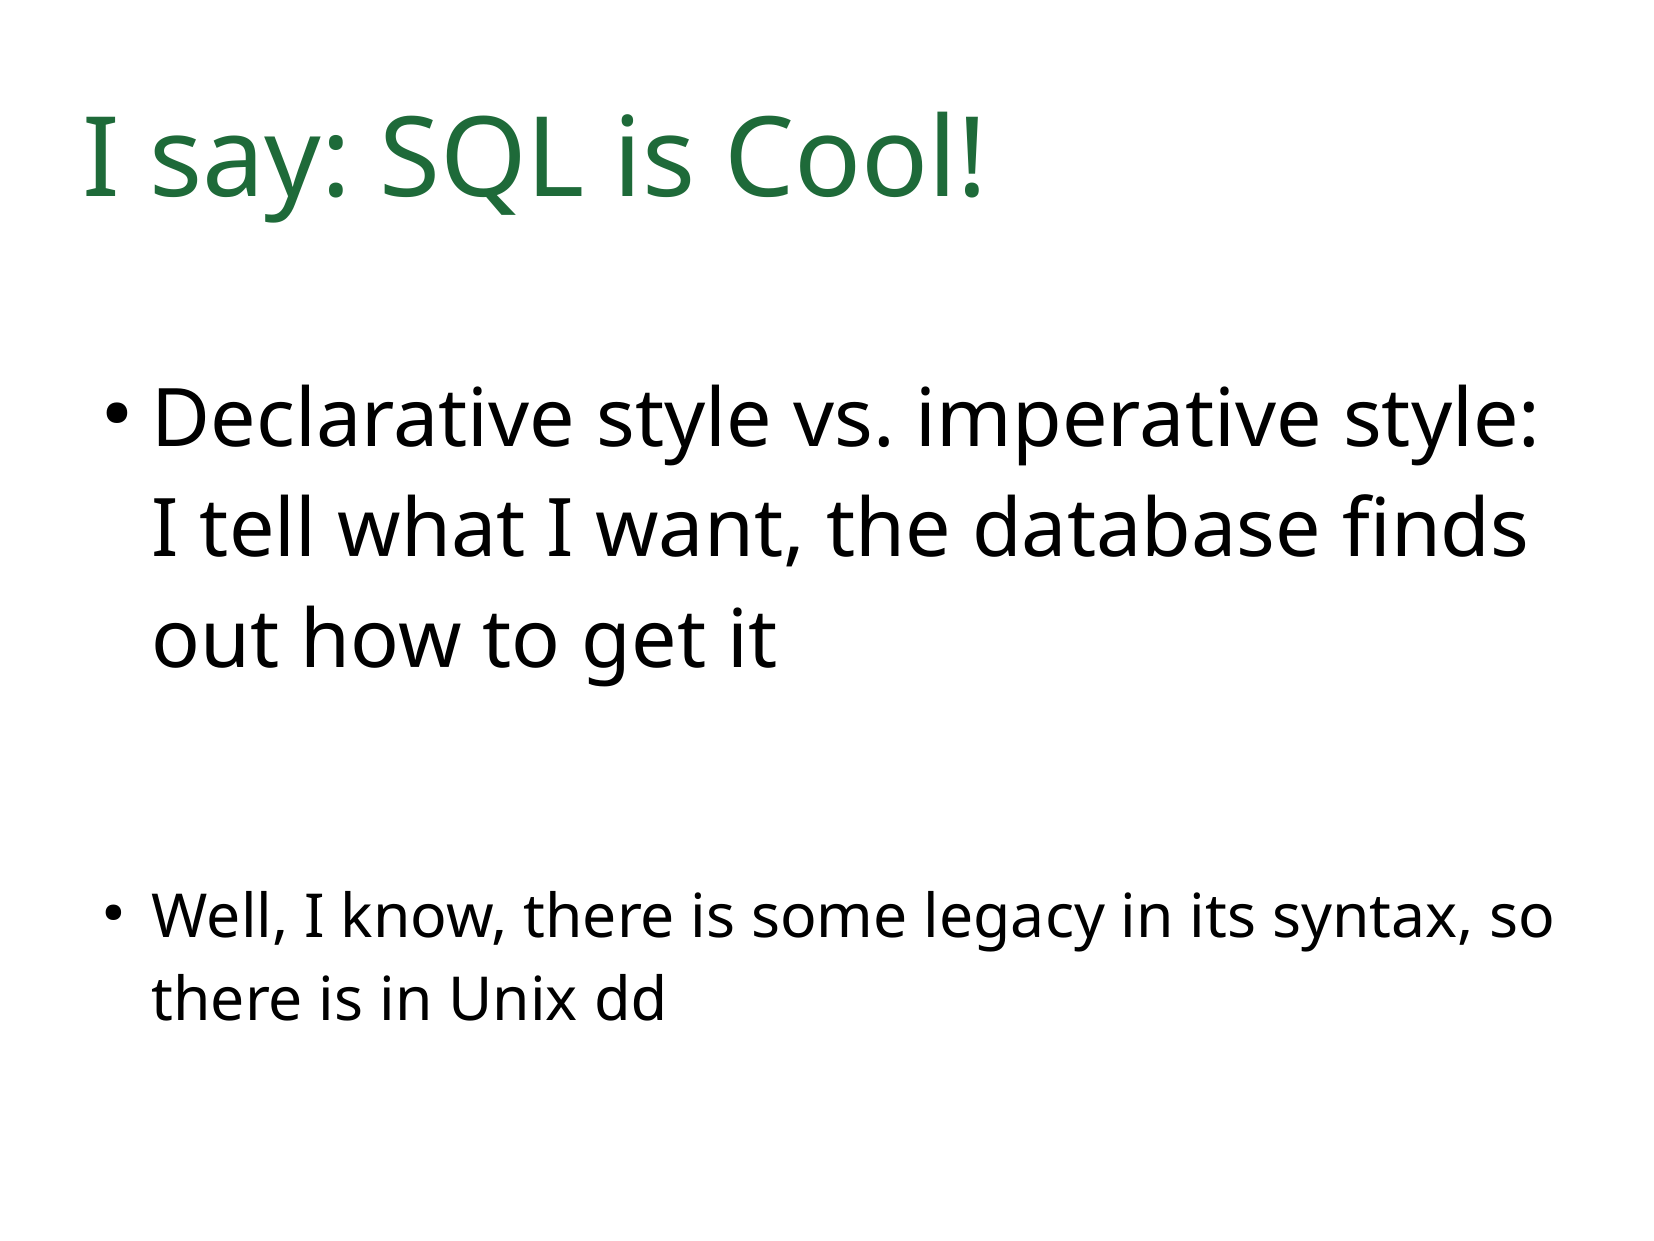

# I say: SQL is Cool!
Declarative style vs. imperative style:
I tell what I want, the database finds out how to get it
Well, I know, there is some legacy in its syntax, so there is in Unix dd